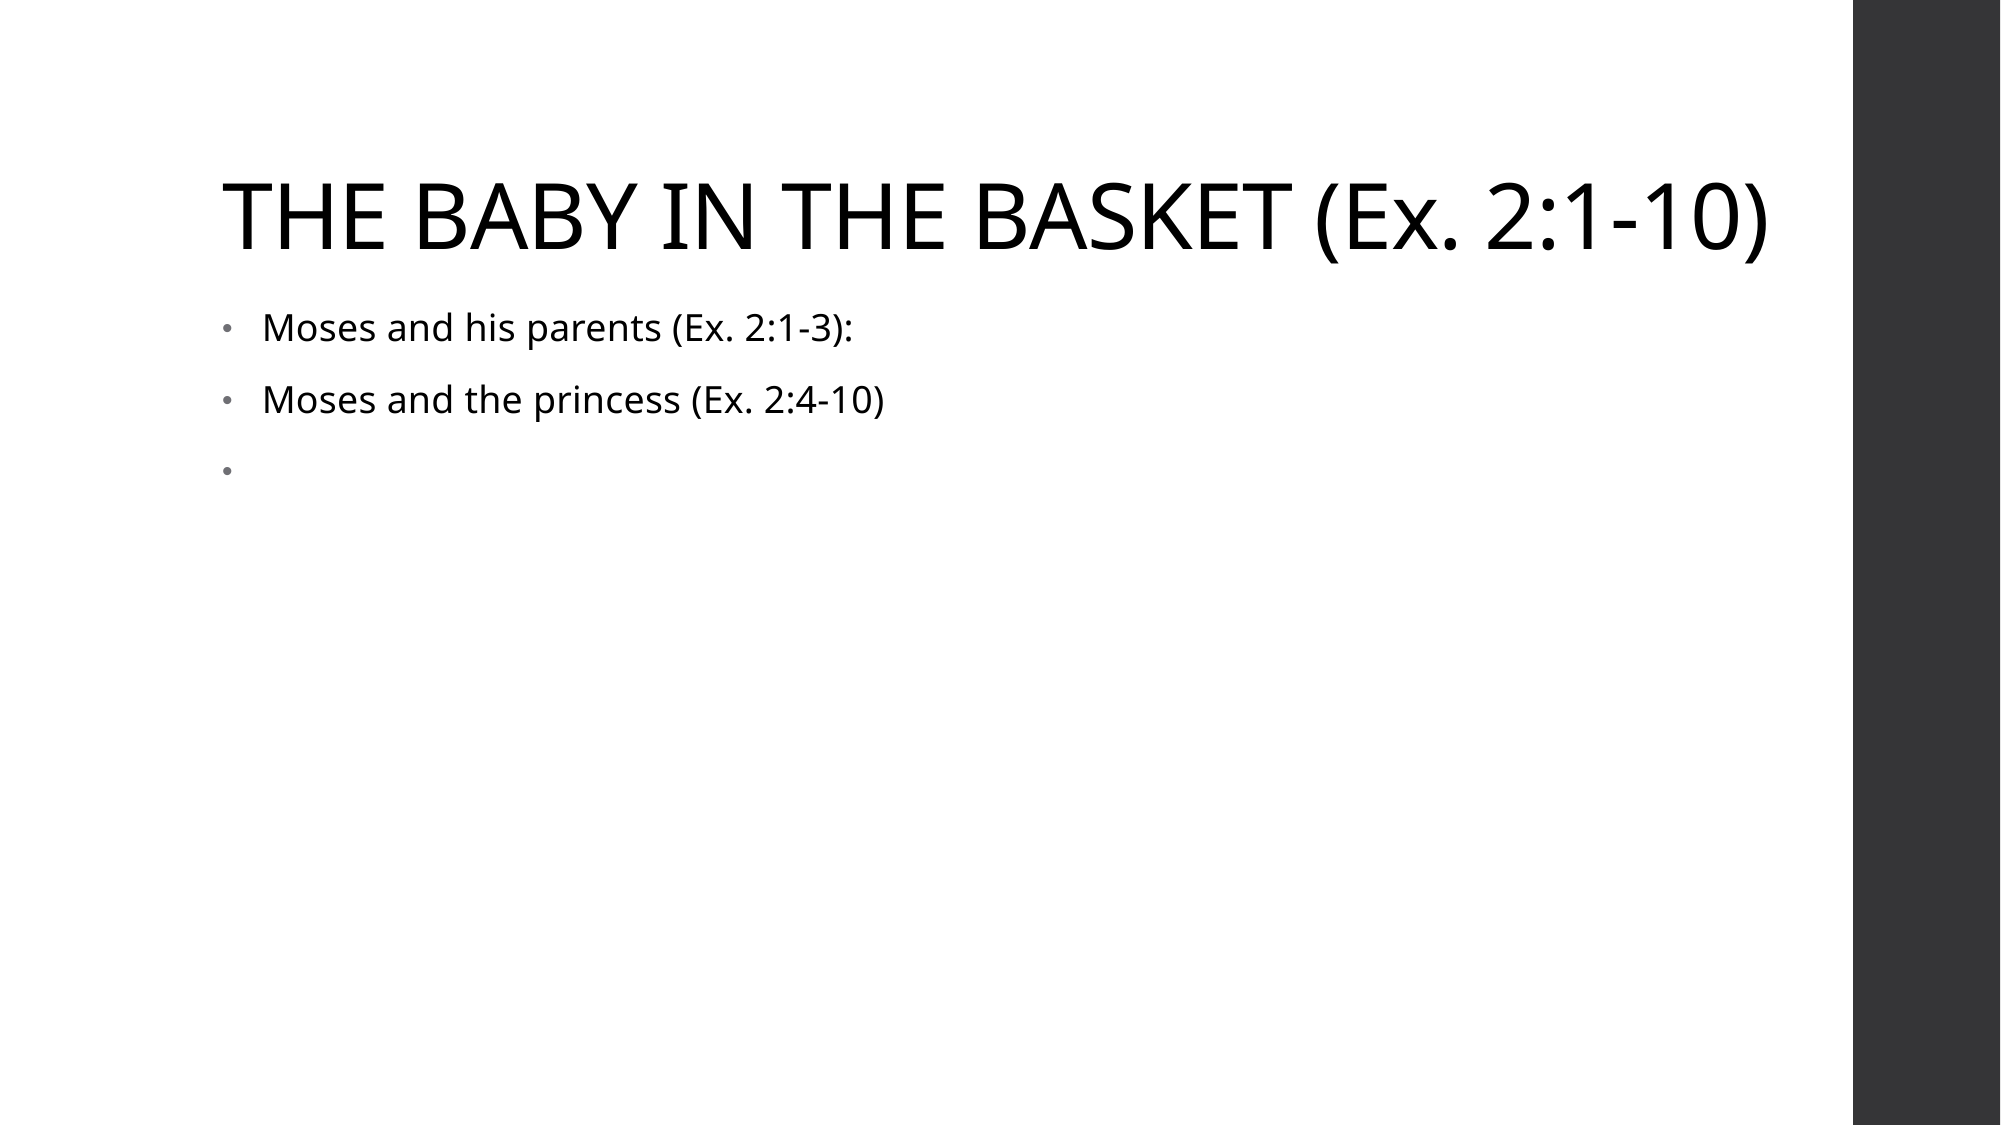

# THE BABY IN THE BASKET (Ex. 2:1-10)
 Moses and his parents (Ex. 2:1-3):
 Moses and the princess (Ex. 2:4-10)